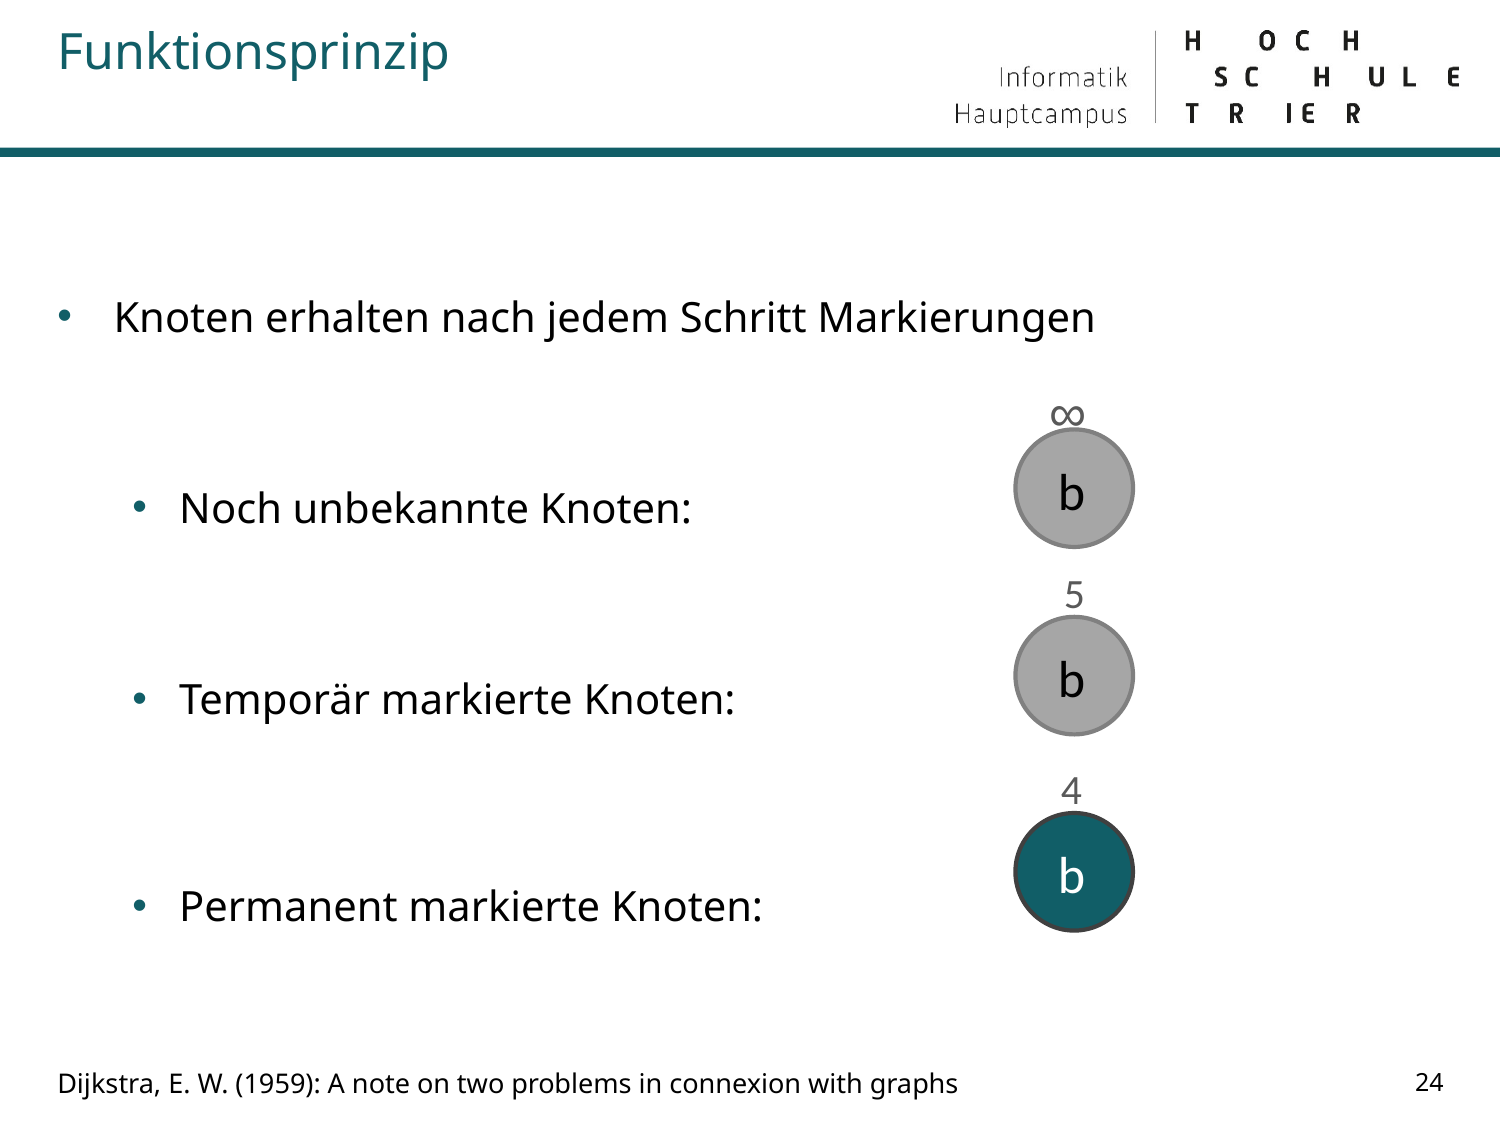

Funktionsprinzip
# Knoten erhalten nach jedem Schritt Markierungen
Noch unbekannte Knoten:
Temporär markierte Knoten:
Permanent markierte Knoten:
∞
b
5
b
4
b
Dijkstra, E. W. (1959): A note on two problems in connexion with graphs